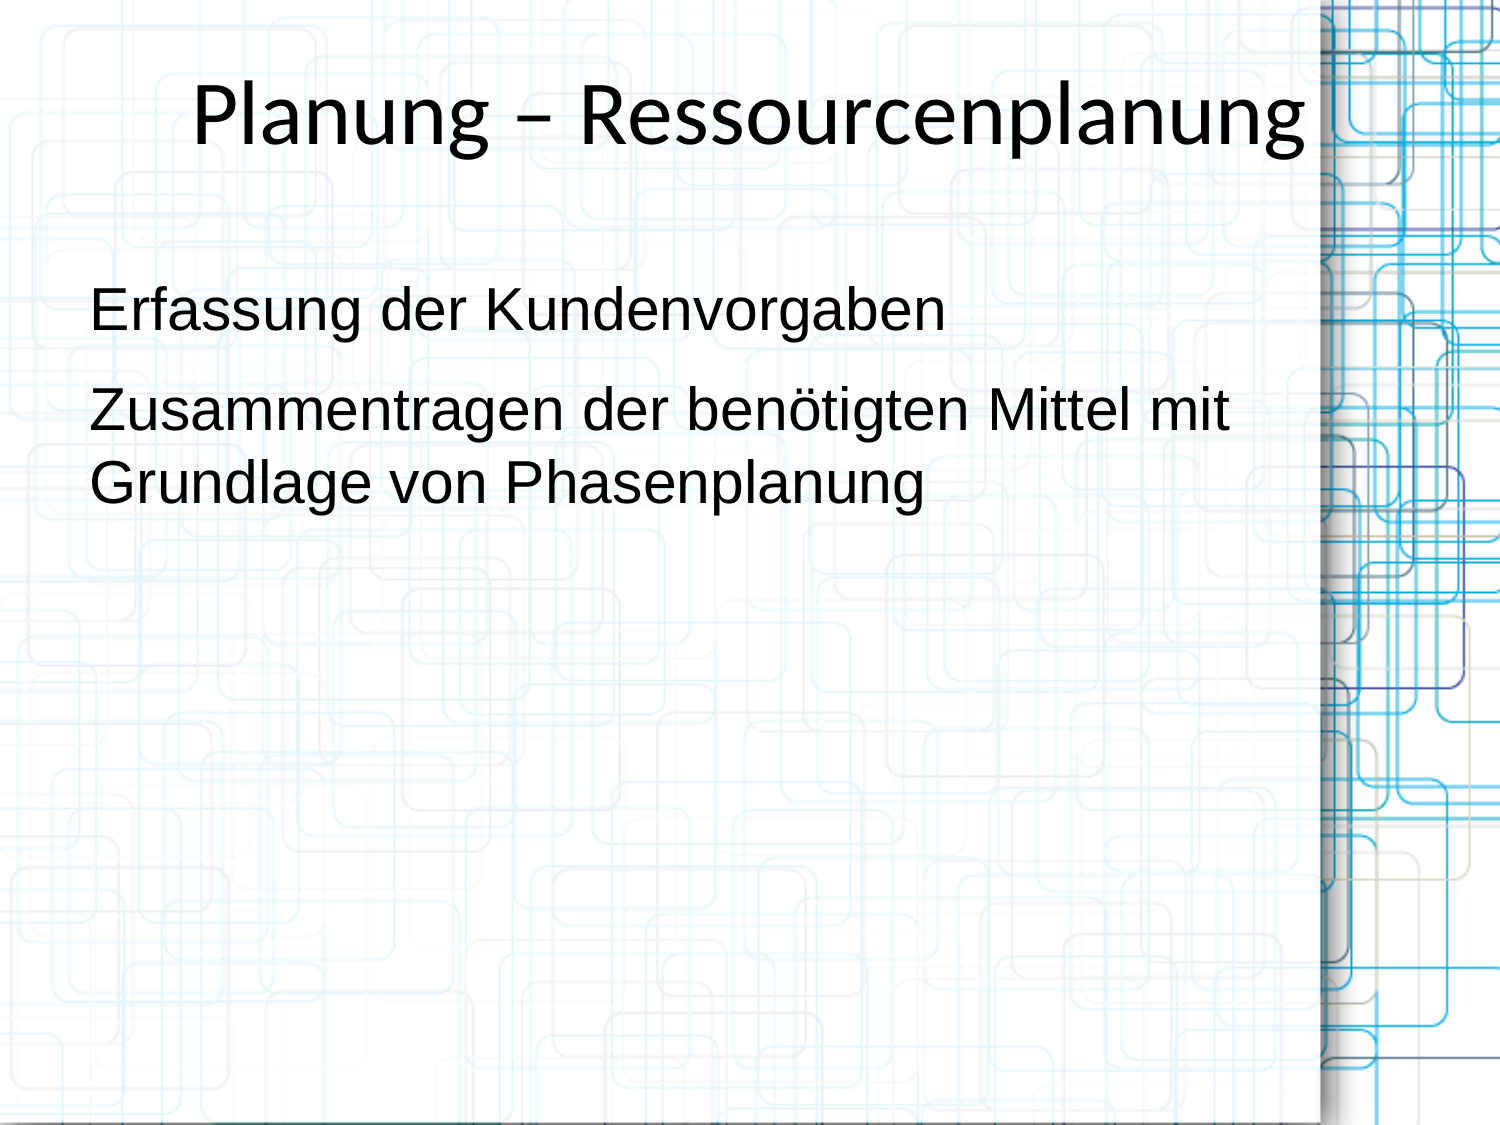

# Planung – Ressourcenplanung
Erfassung der Kundenvorgaben
Zusammentragen der benötigten Mittel mit Grundlage von Phasenplanung